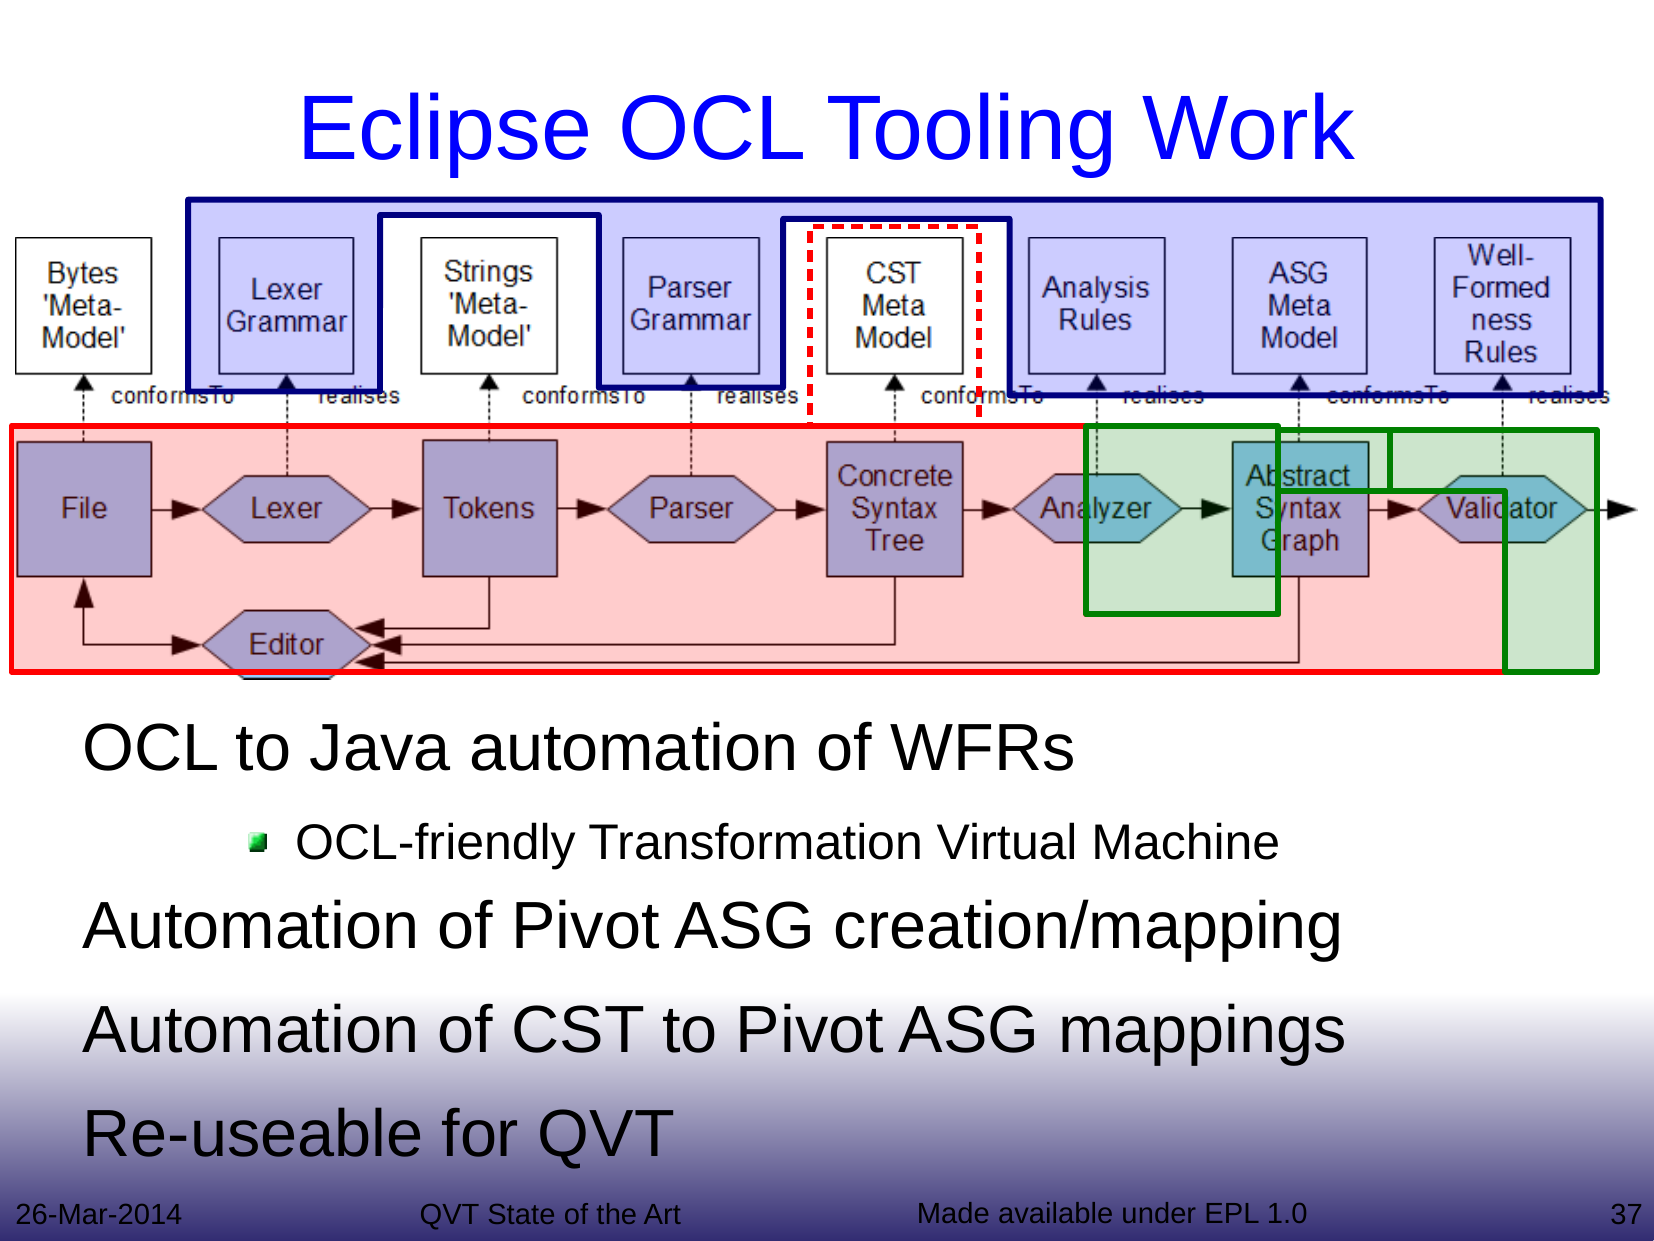

# Eclipse OCL Tooling Work
OCL to Java automation of WFRs
OCL-friendly Transformation Virtual Machine
Automation of Pivot ASG creation/mapping
Automation of CST to Pivot ASG mappings
Re-useable for QVT
26-Mar-2014
QVT State of the Art
37